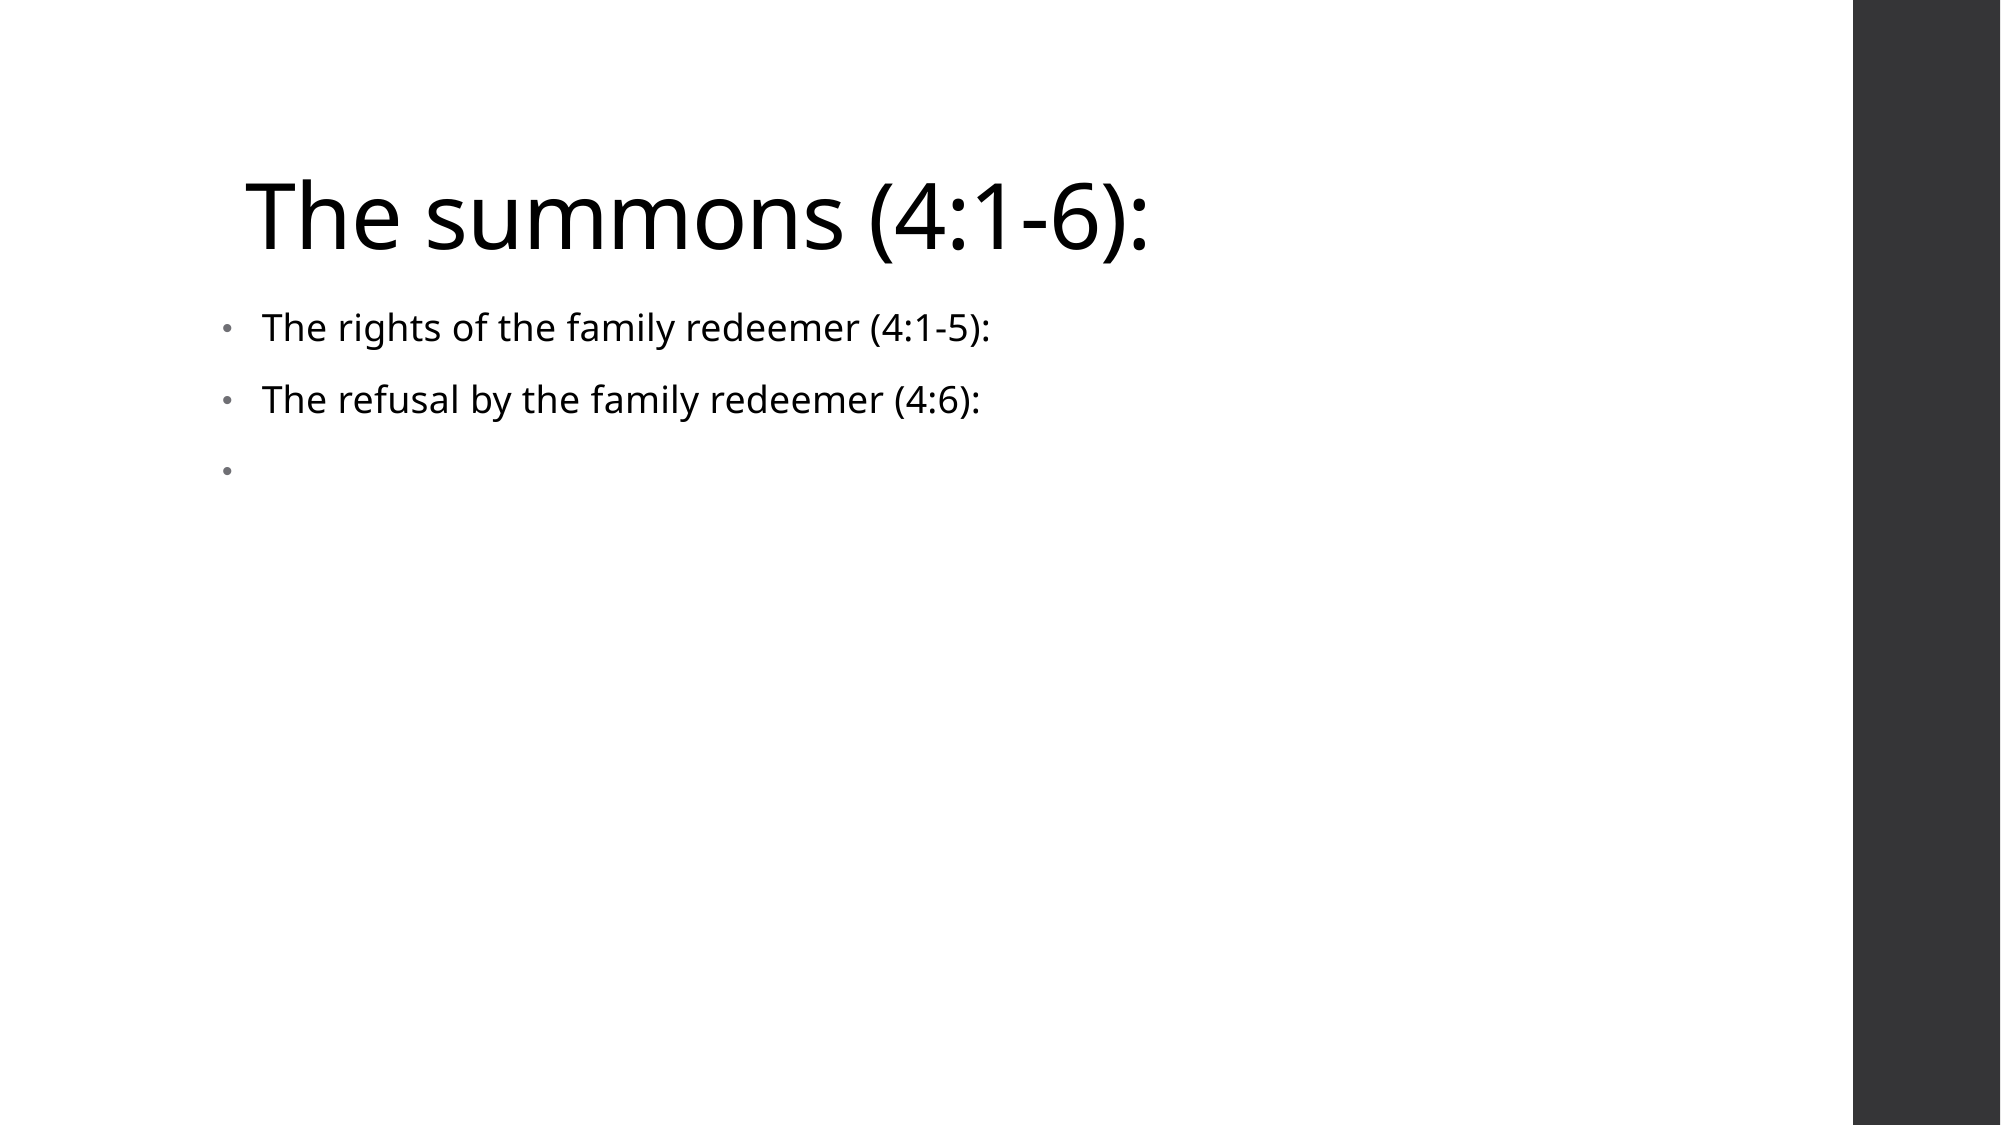

# The summons (4:1-6):
 The rights of the family redeemer (4:1-5):
 The refusal by the family redeemer (4:6):